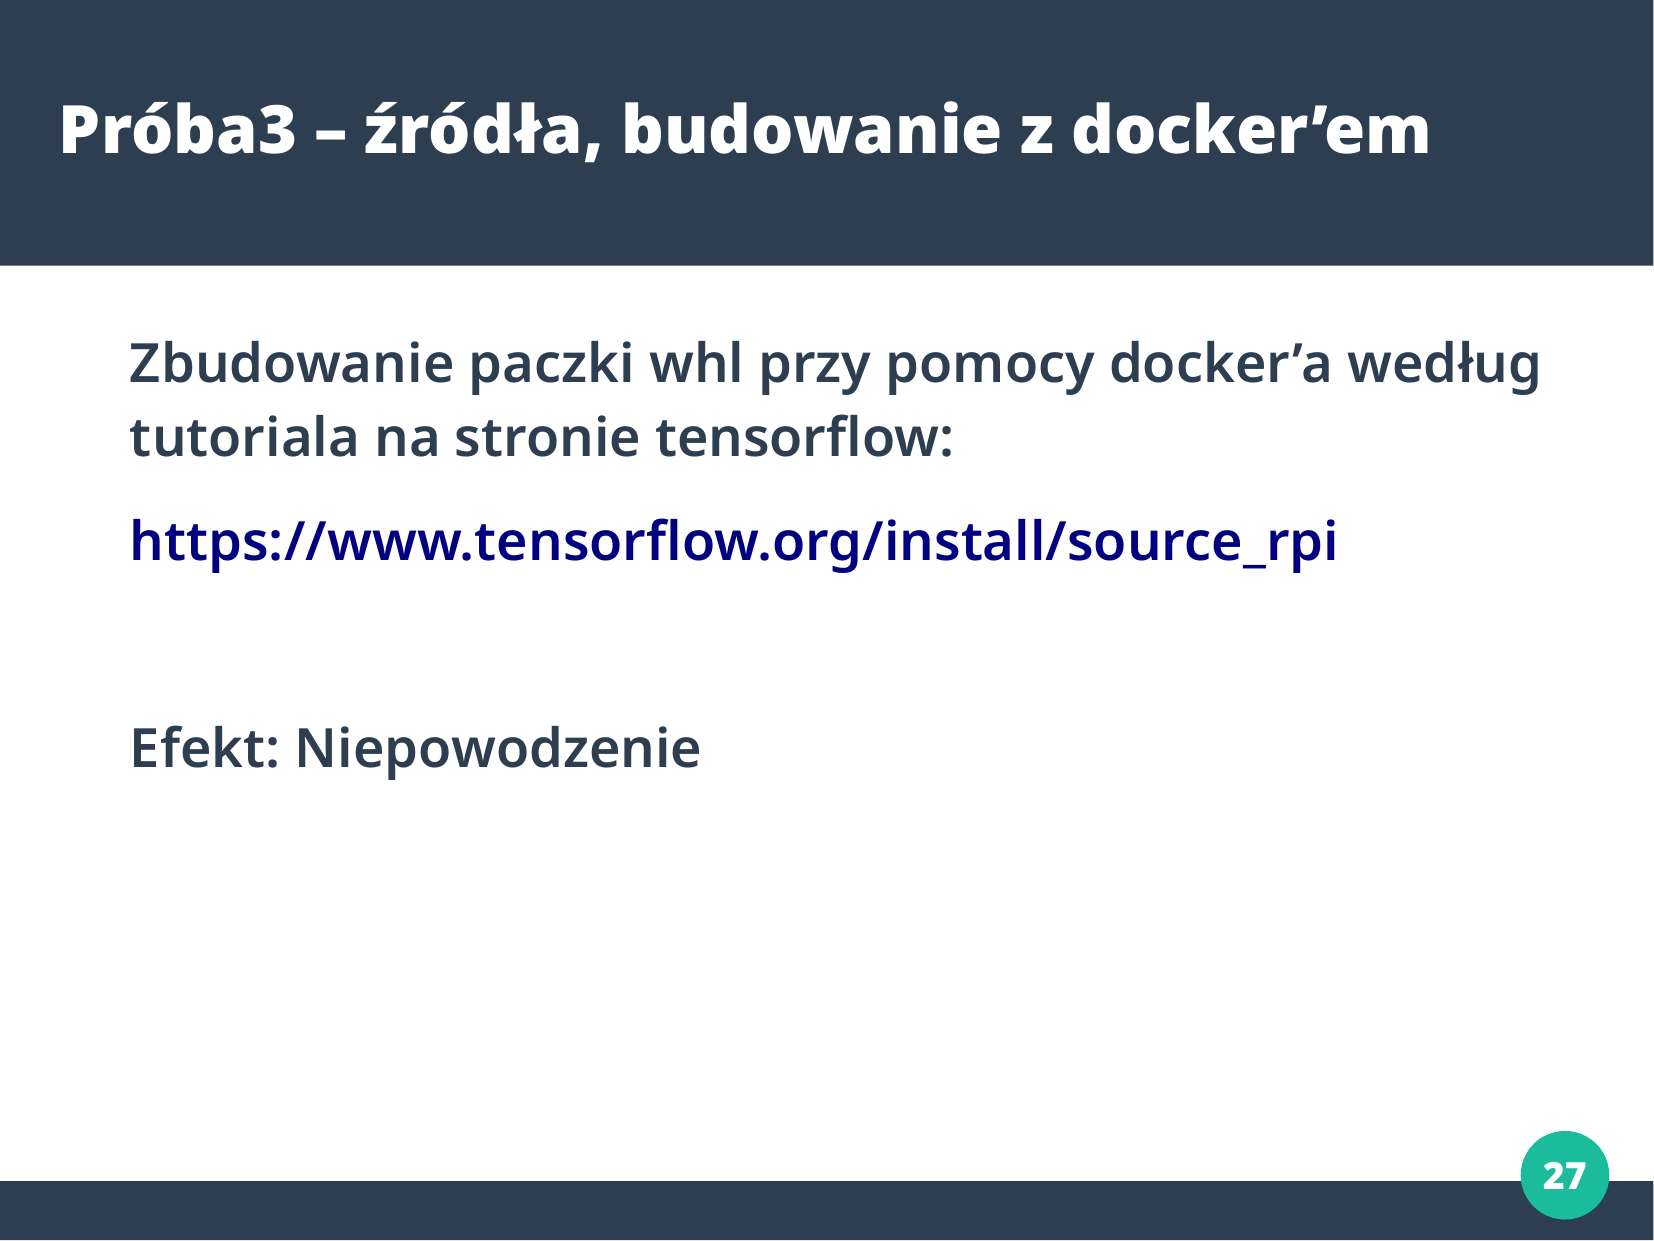

# Próba3 – źródła, budowanie z docker’em
Zbudowanie paczki whl przy pomocy docker’a według tutoriala na stronie tensorflow:
https://www.tensorflow.org/install/source_rpi
Efekt: Niepowodzenie
27